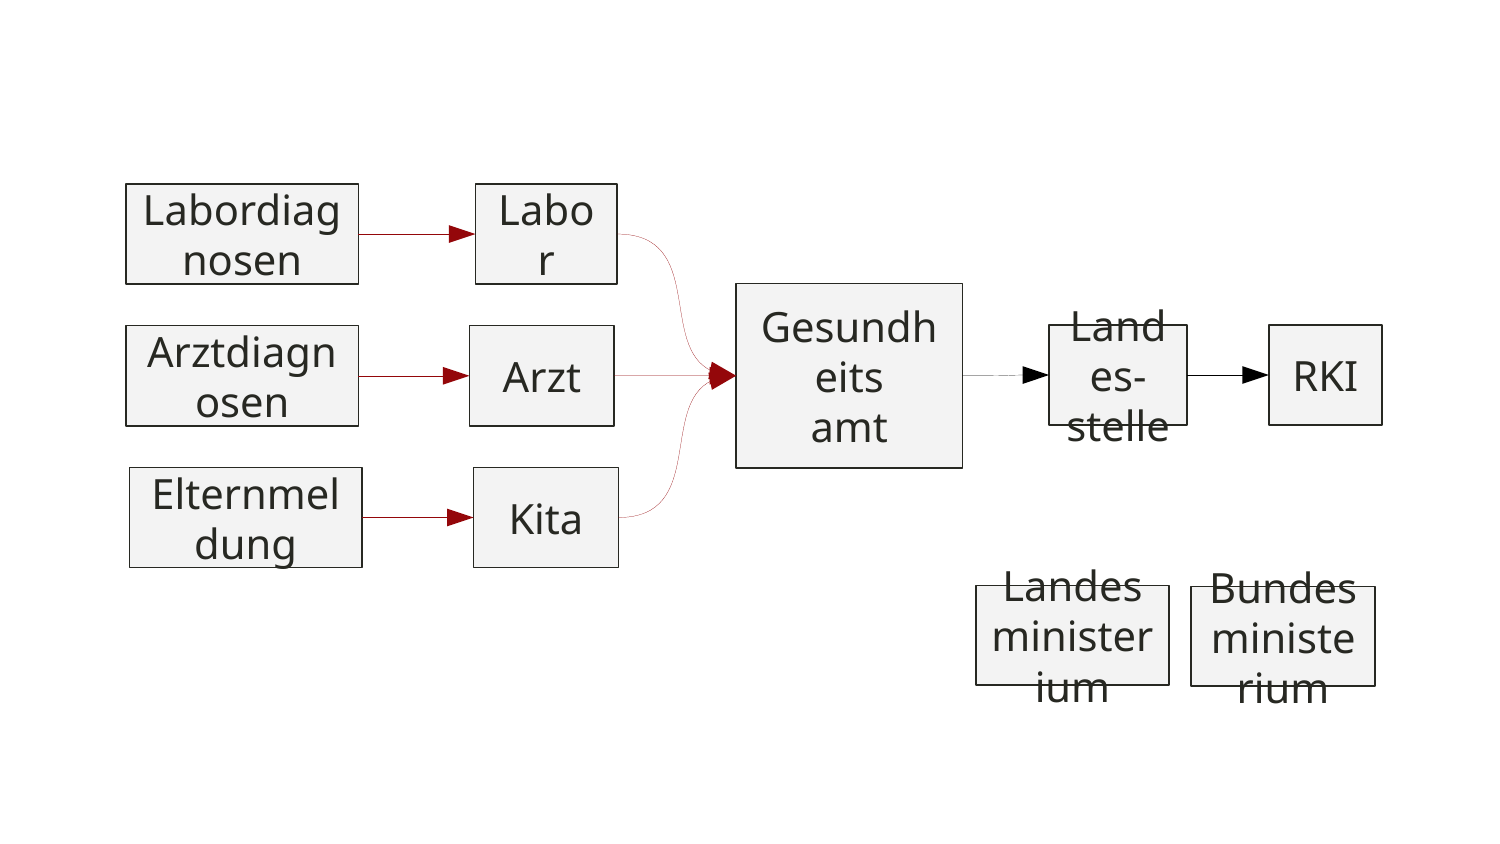

Labordiagnosen
Labor
Gesundheits
amt
Landes-stelle
RKI
Arztdiagnosen
Arzt
Elternmeldung
Kita
Landes
ministerium
Bundes
ministerium